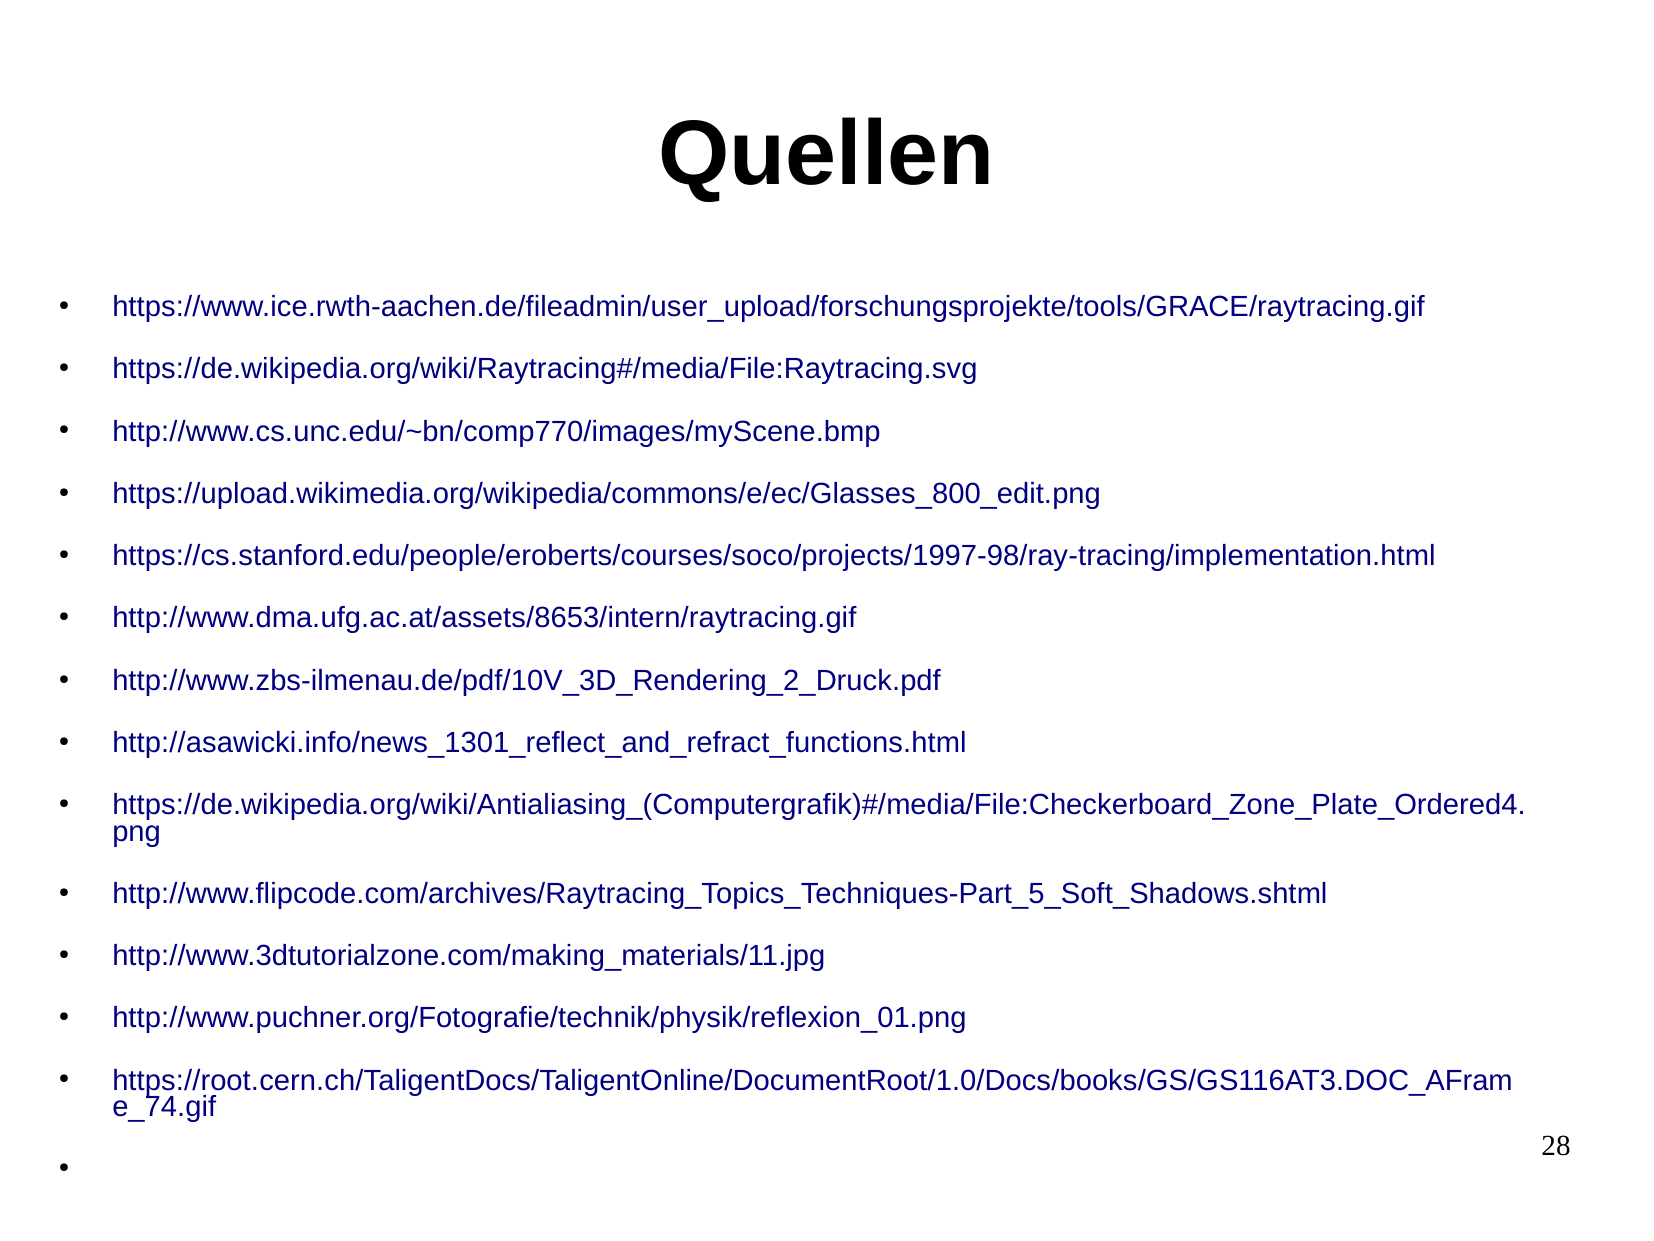

# Quellen
https://www.ice.rwth-aachen.de/fileadmin/user_upload/forschungsprojekte/tools/GRACE/raytracing.gif
https://de.wikipedia.org/wiki/Raytracing#/media/File:Raytracing.svg
http://www.cs.unc.edu/~bn/comp770/images/myScene.bmp
https://upload.wikimedia.org/wikipedia/commons/e/ec/Glasses_800_edit.png
https://cs.stanford.edu/people/eroberts/courses/soco/projects/1997-98/ray-tracing/implementation.html
http://www.dma.ufg.ac.at/assets/8653/intern/raytracing.gif
http://www.zbs-ilmenau.de/pdf/10V_3D_Rendering_2_Druck.pdf
http://asawicki.info/news_1301_reflect_and_refract_functions.html
https://de.wikipedia.org/wiki/Antialiasing_(Computergrafik)#/media/File:Checkerboard_Zone_Plate_Ordered4.png
http://www.flipcode.com/archives/Raytracing_Topics_Techniques-Part_5_Soft_Shadows.shtml
http://www.3dtutorialzone.com/making_materials/11.jpg
http://www.puchner.org/Fotografie/technik/physik/reflexion_01.png
https://root.cern.ch/TaligentDocs/TaligentOnline/DocumentRoot/1.0/Docs/books/GS/GS116AT3.DOC_AFrame_74.gif
28